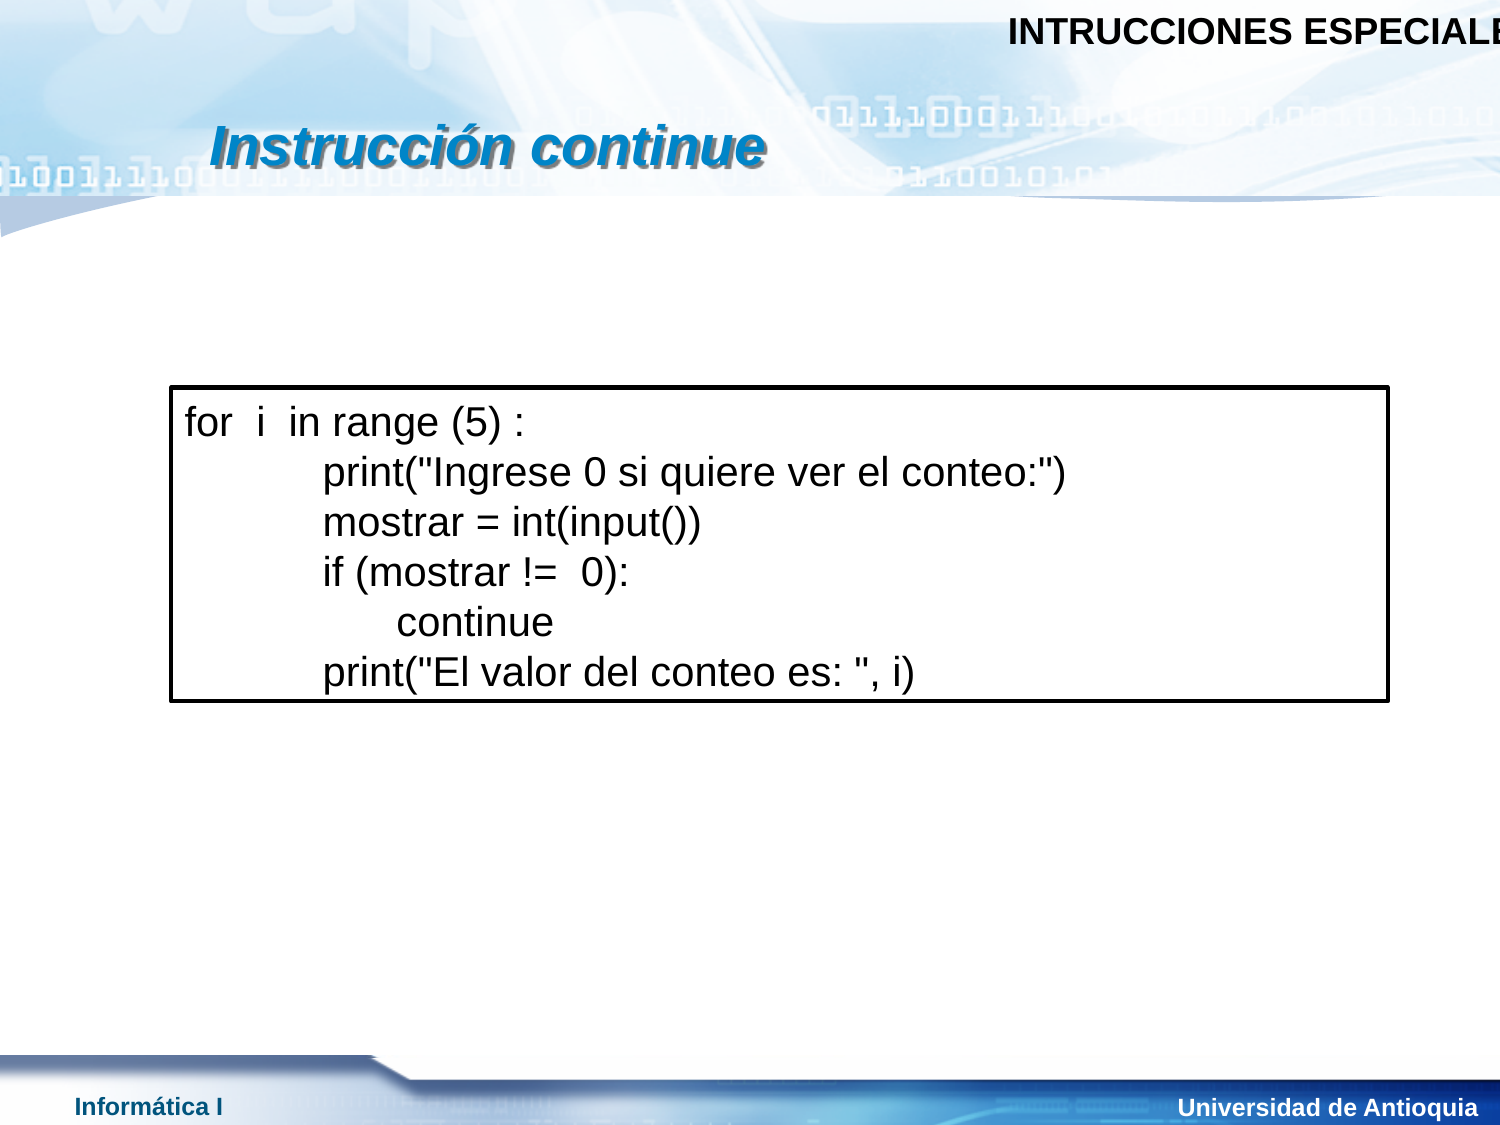

INTRUCCIONES ESPECIALES
# Instrucción continue
for i in range (5) :
 print("Ingrese 0 si quiere ver el conteo:")
 mostrar = int(input())
 if (mostrar != 0):
 	 continue
 print("El valor del conteo es: ", i)